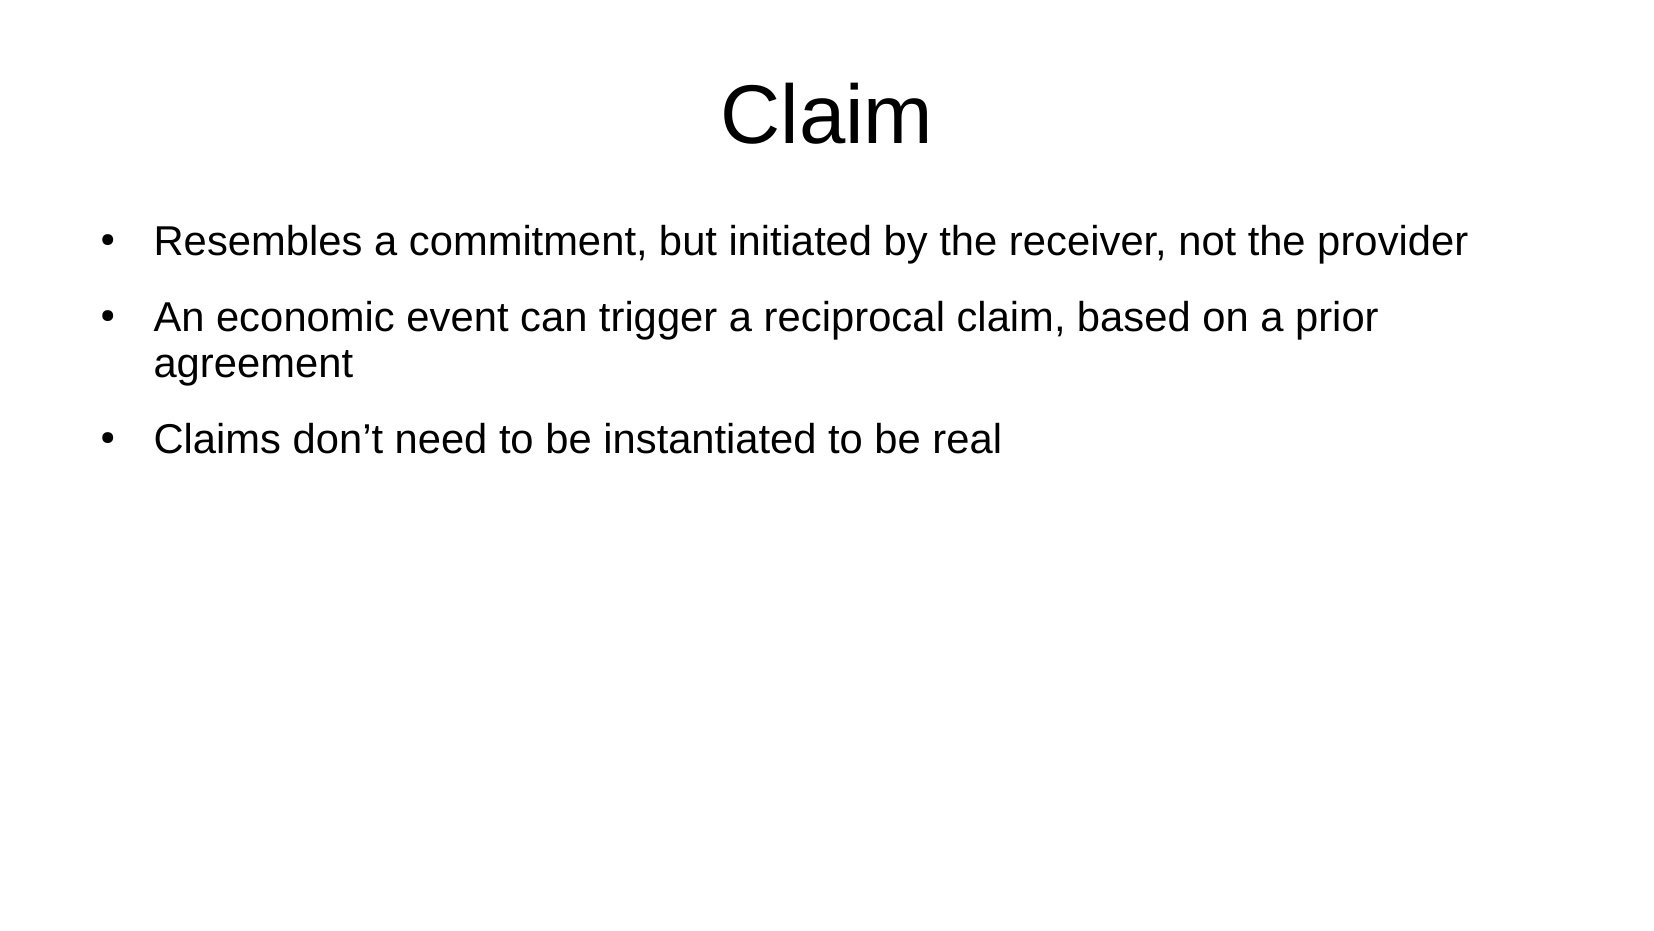

# Claim
Resembles a commitment, but initiated by the receiver, not the provider
An economic event can trigger a reciprocal claim, based on a prior agreement
Claims don’t need to be instantiated to be real